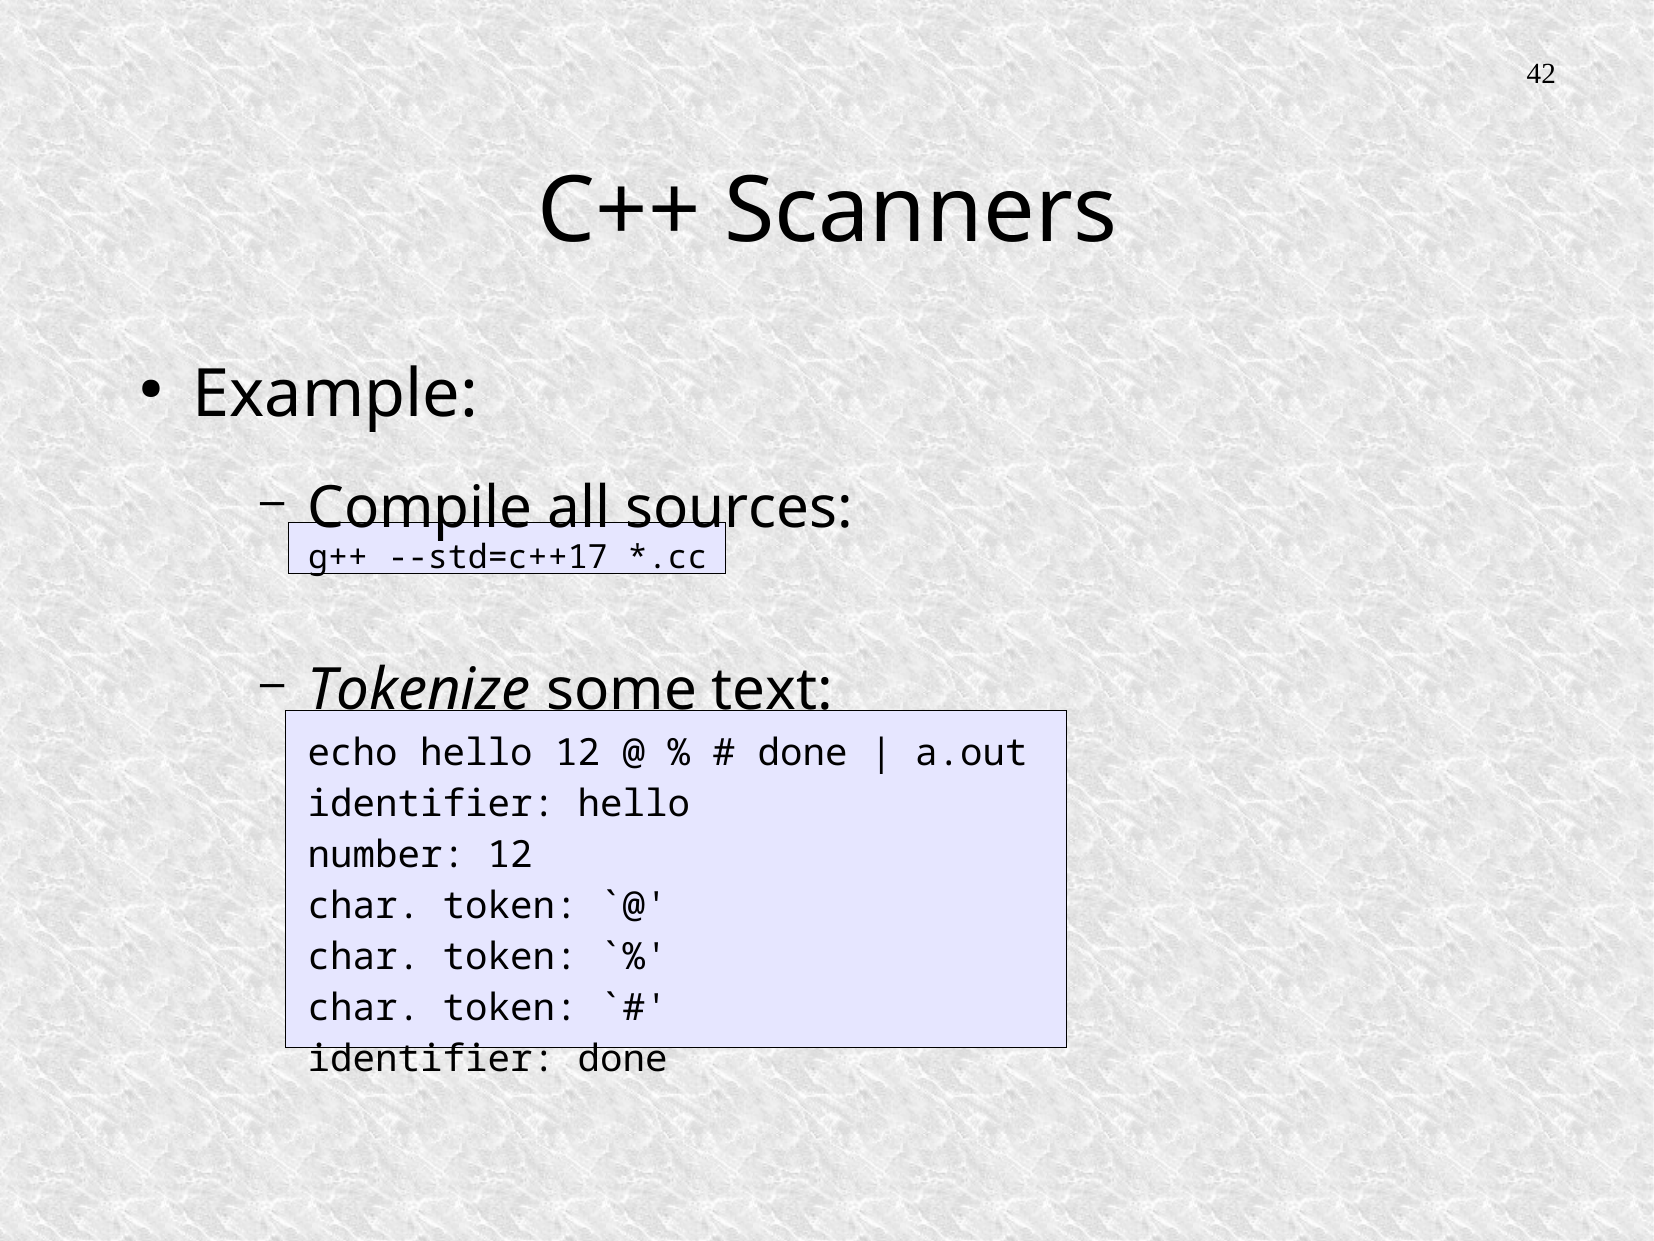

42
# C++ Scanners
Example:
Compile all sources:
Tokenize some text:
g++ --std=c++17 *.cc
echo hello 12 @ % # done | a.out
identifier: hello
number: 12
char. token: `@'
char. token: `%'
char. token: `#'
identifier: done